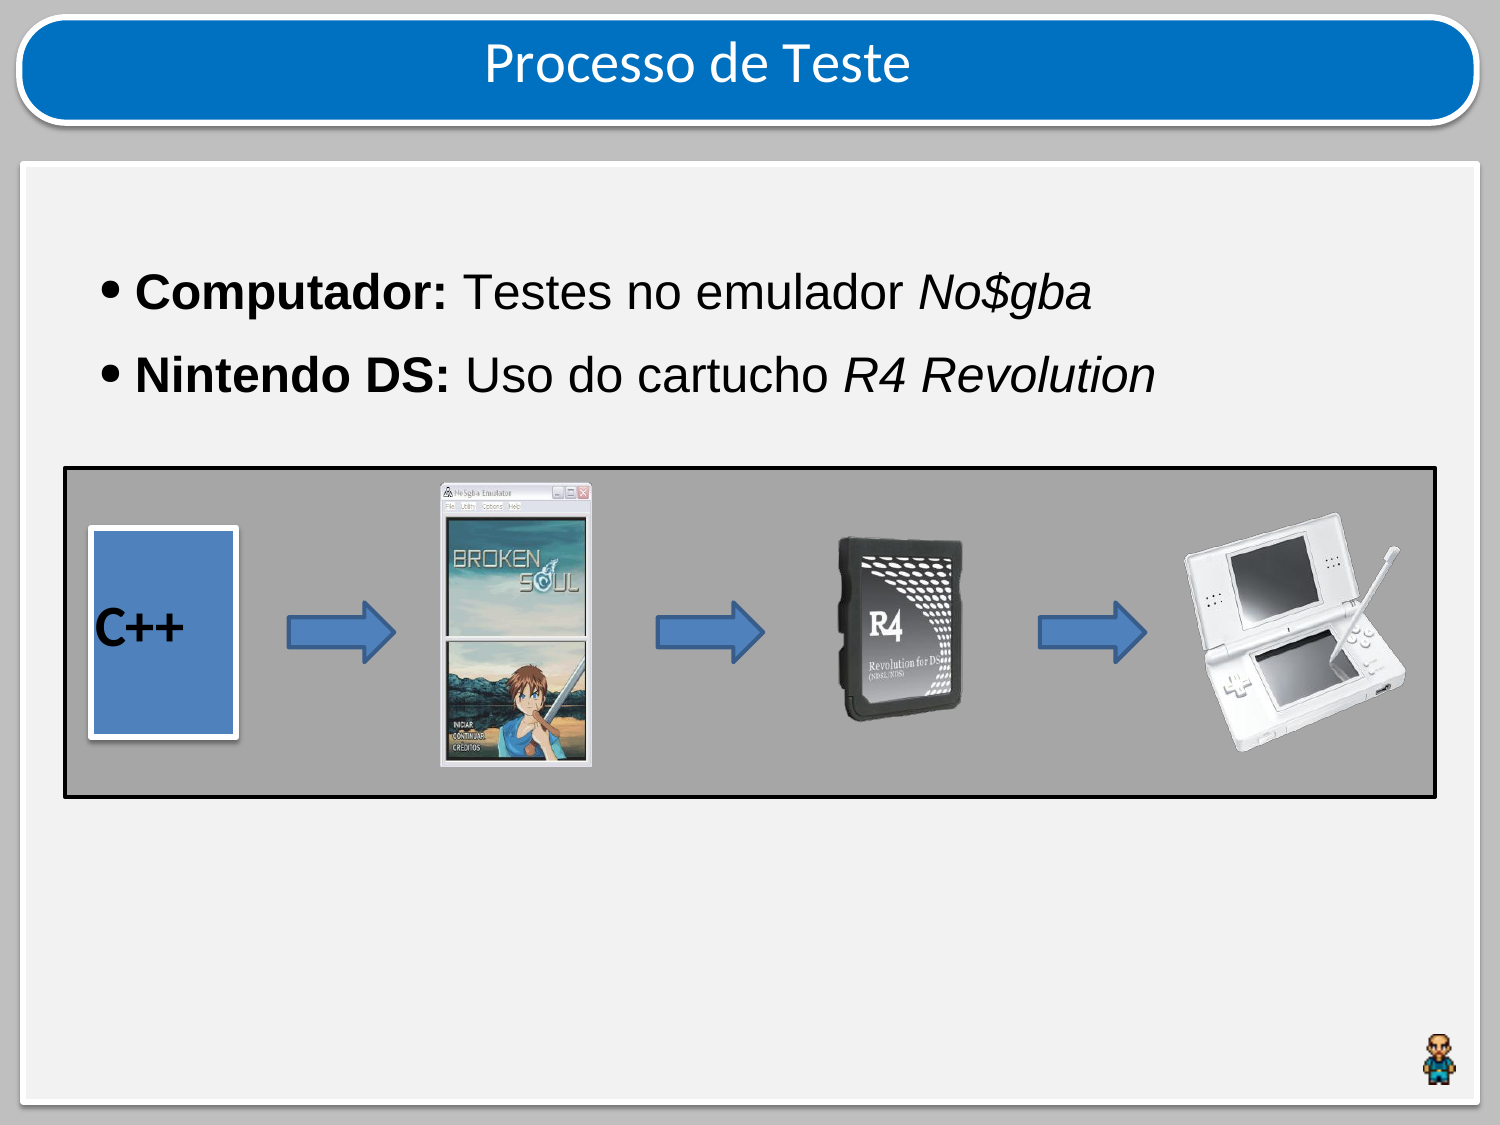

Processo de Teste
Computador: Testes no emulador No$gba
Nintendo DS: Uso do cartucho R4 Revolution
C++